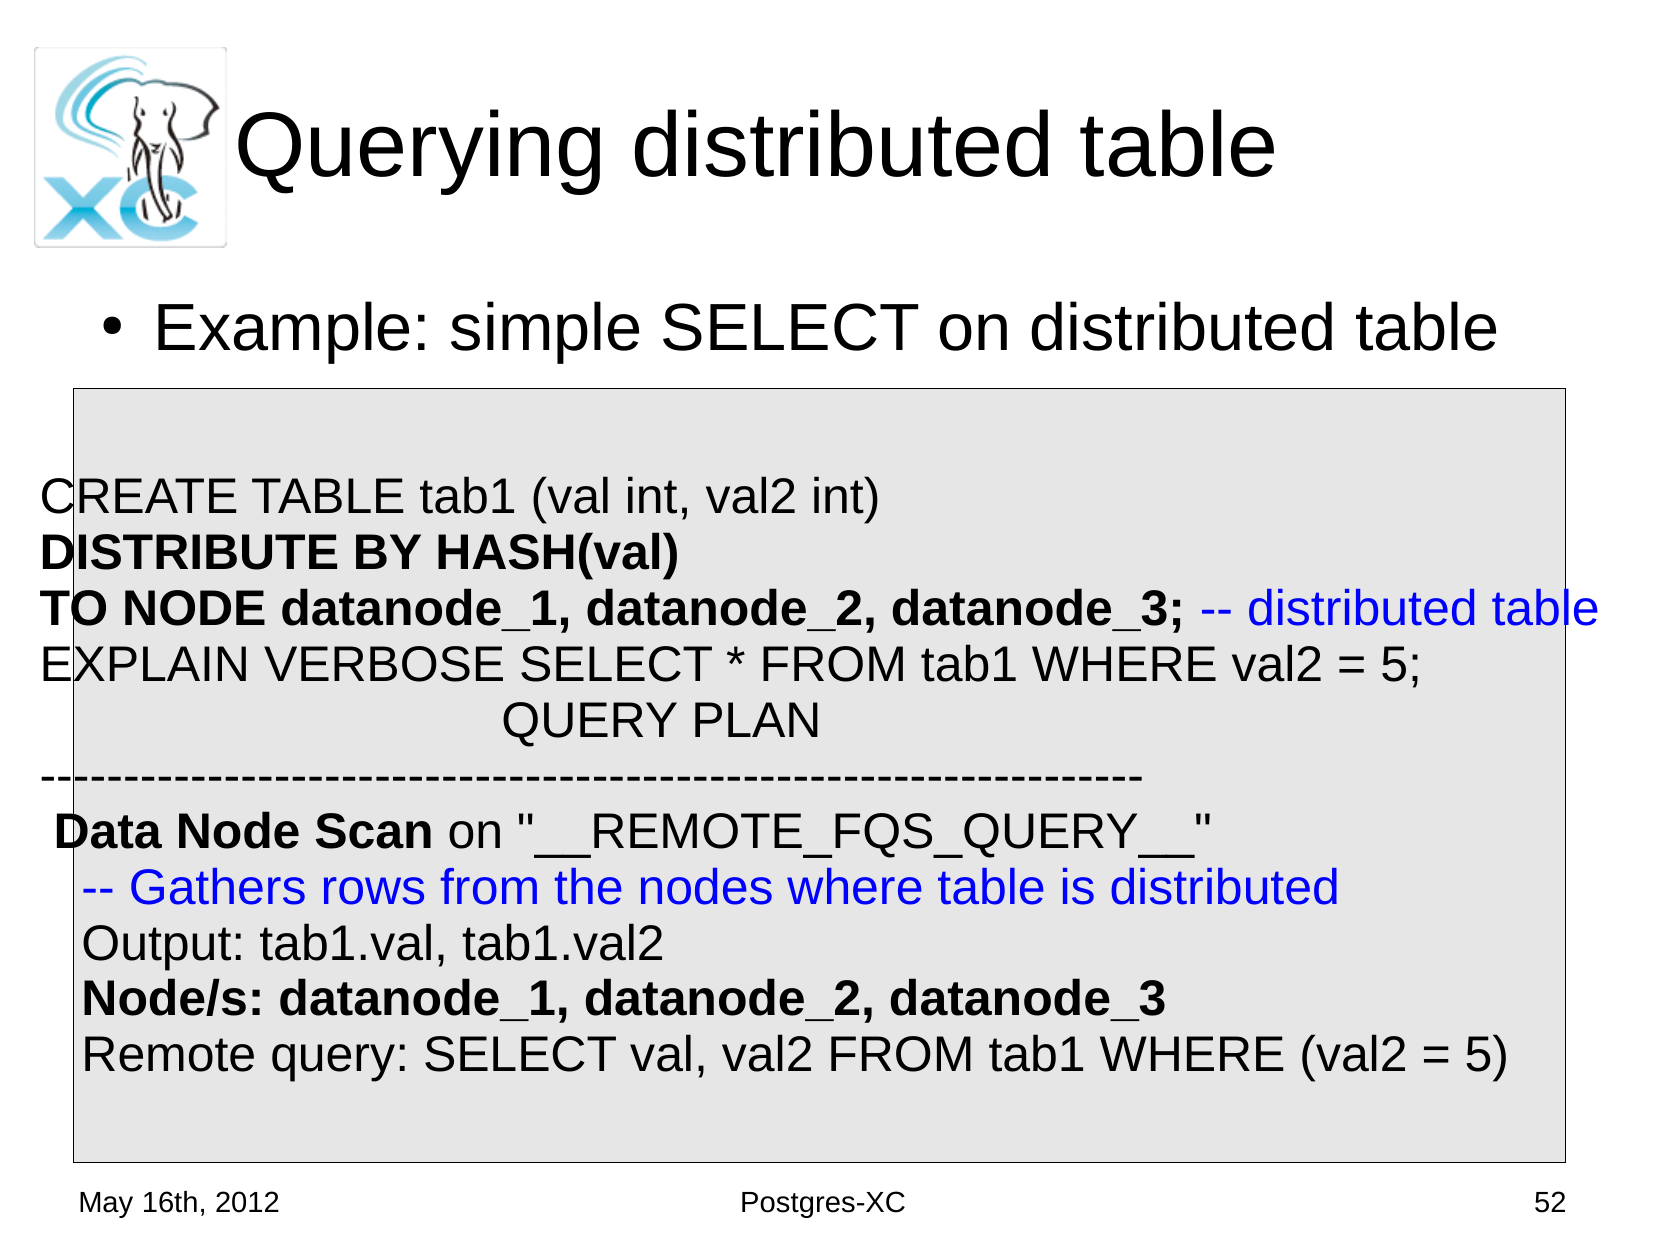

# Querying distributed table
Example: simple SELECT on distributed table
CREATE TABLE tab1 (val int, val2 int)
DISTRIBUTE BY HASH(val)
TO NODE datanode_1, datanode_2, datanode_3; -- distributed table
EXPLAIN VERBOSE SELECT * FROM tab1 WHERE val2 = 5;
 QUERY PLAN
------------------------------------------------------------------
 Data Node Scan on "__REMOTE_FQS_QUERY__"
 -- Gathers rows from the nodes where table is distributed
 Output: tab1.val, tab1.val2
 Node/s: datanode_1, datanode_2, datanode_3
 Remote query: SELECT val, val2 FROM tab1 WHERE (val2 = 5)
52